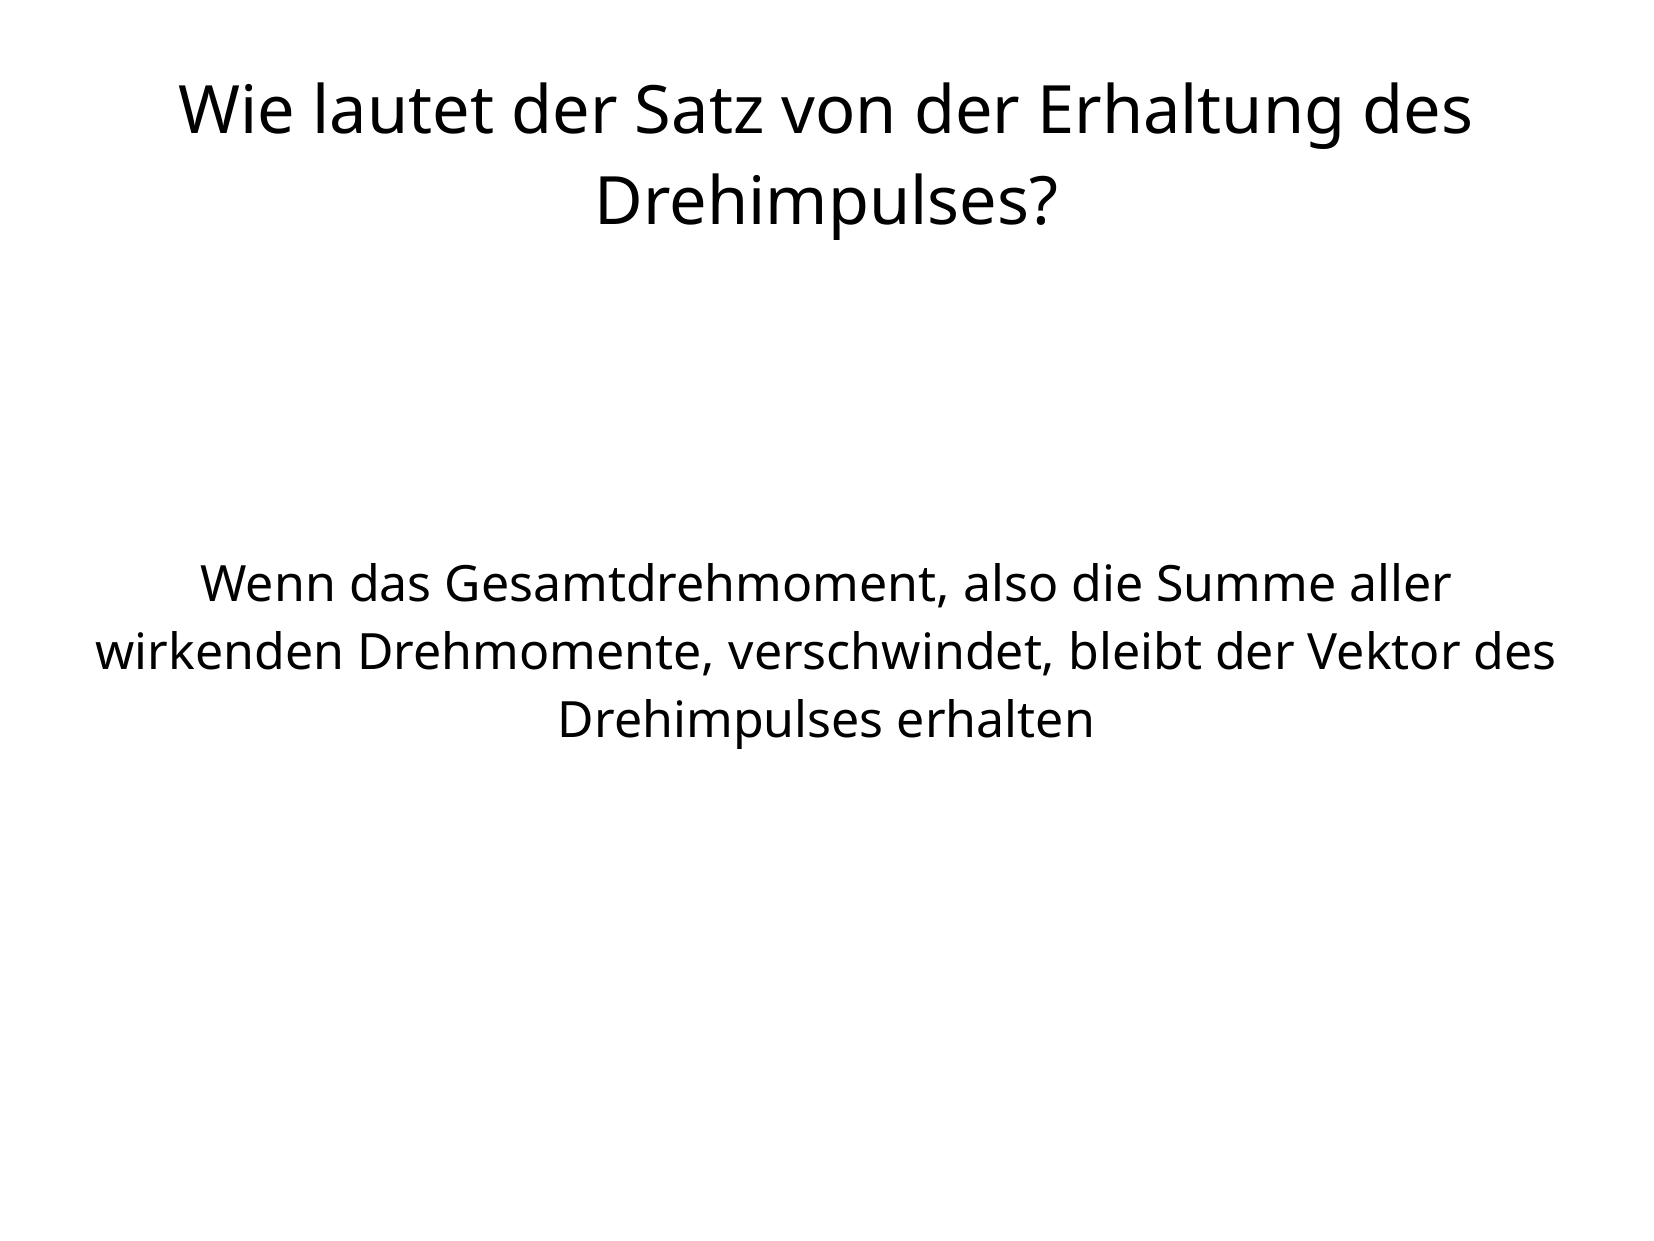

# Wie lautet der Satz von der Erhaltung des Drehimpulses?
Wenn das Gesamtdrehmoment, also die Summe aller wirkenden Drehmomente, verschwindet, bleibt der Vektor des Drehimpulses erhalten